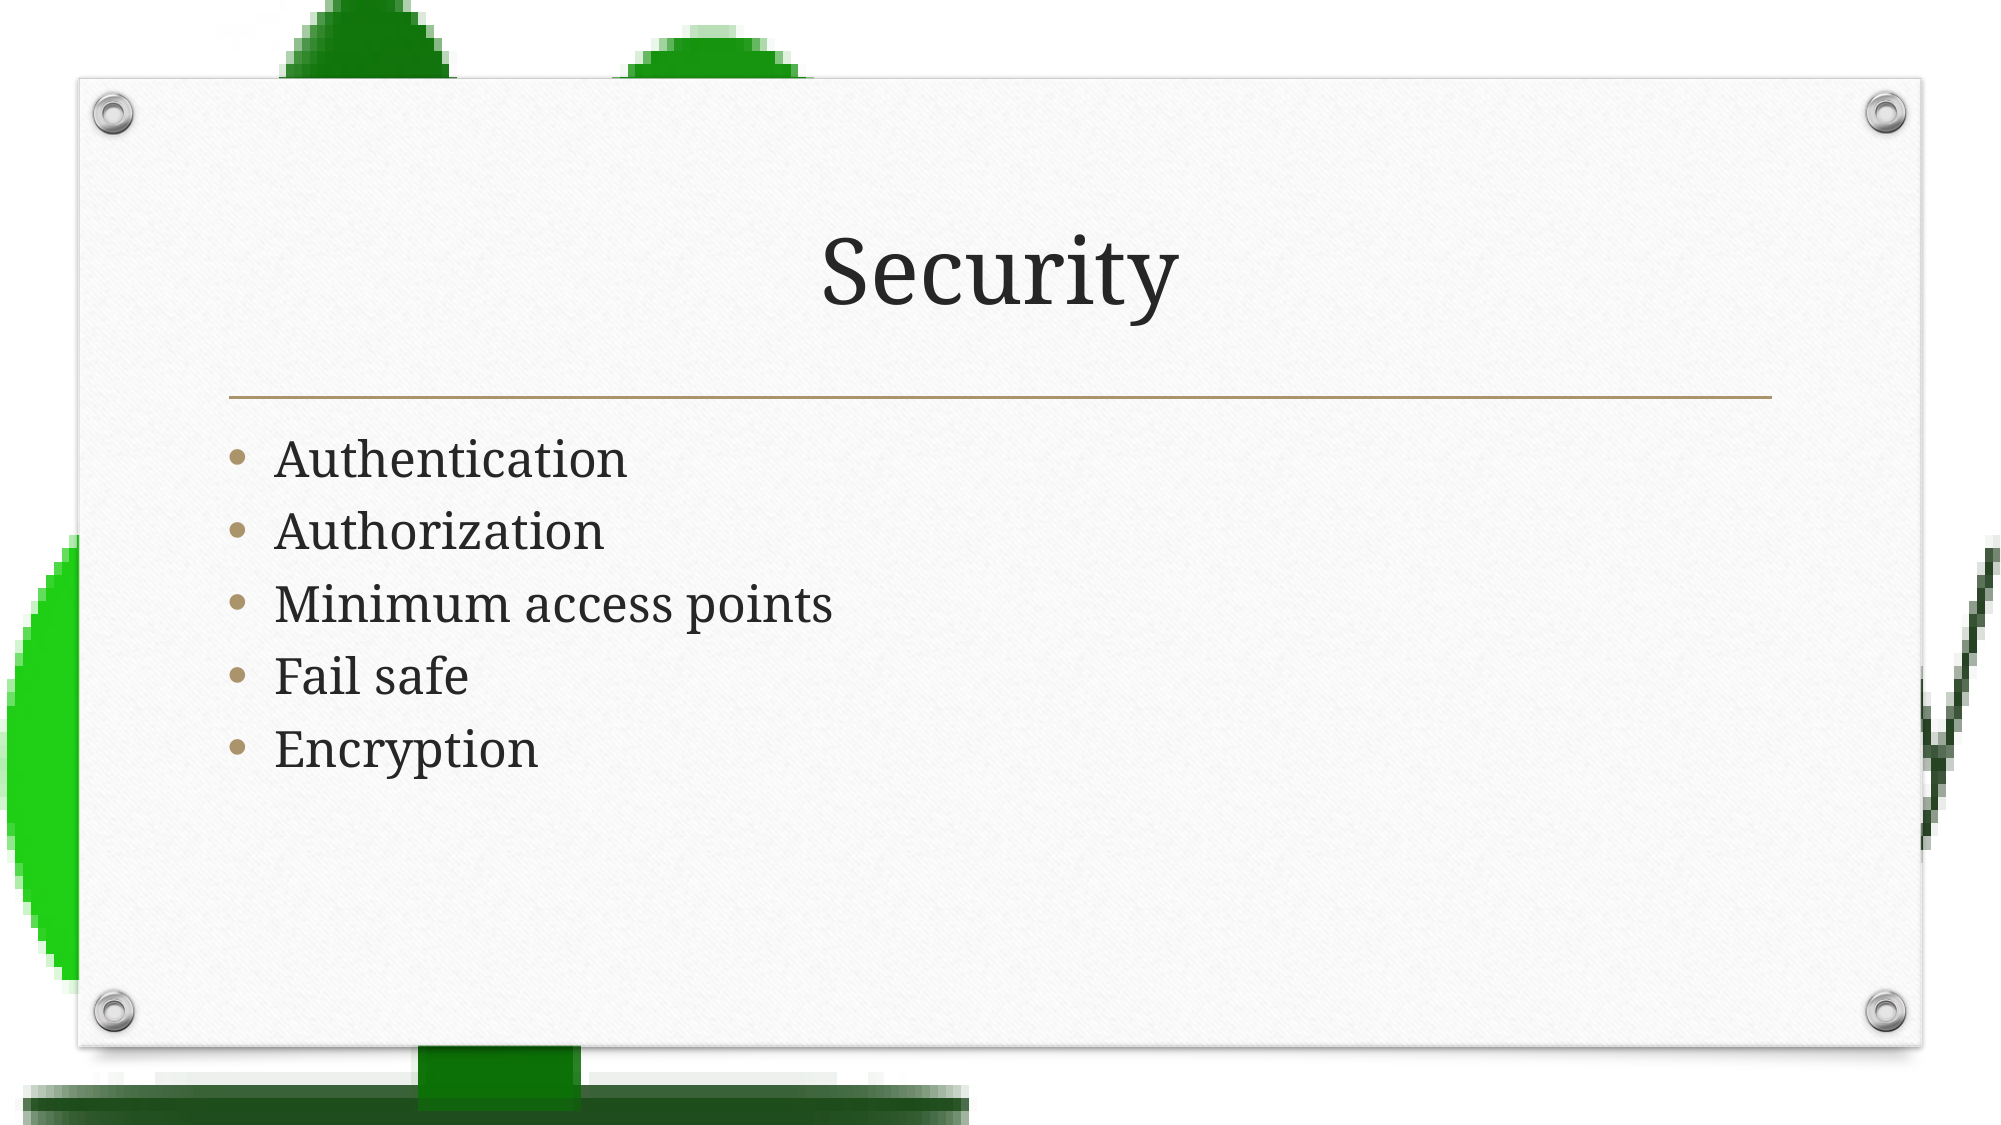

# Security
Authentication
Authorization
Minimum access points
Fail safe
Encryption